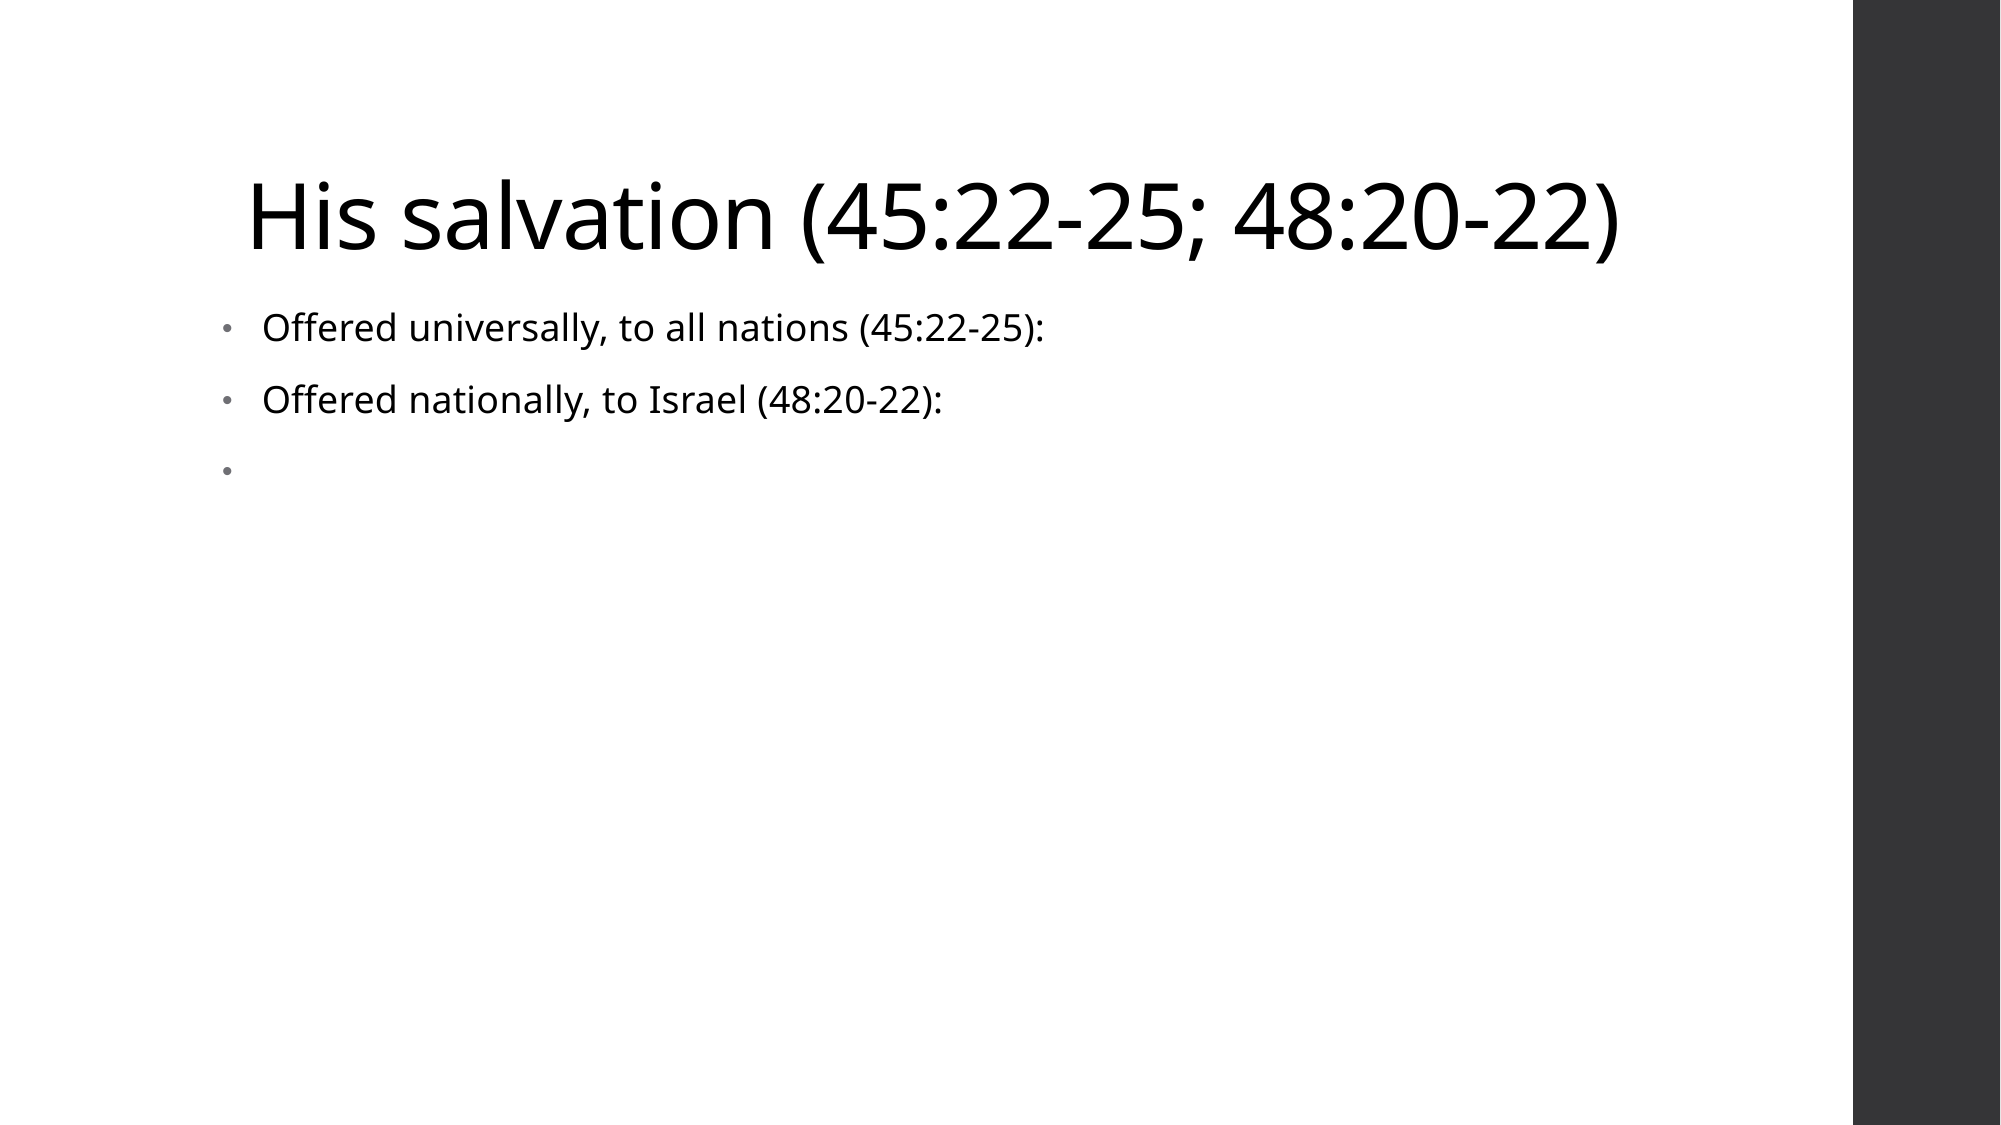

# His salvation (45:22-25; 48:20-22)
 Offered universally, to all nations (45:22-25):
 Offered nationally, to Israel (48:20-22):